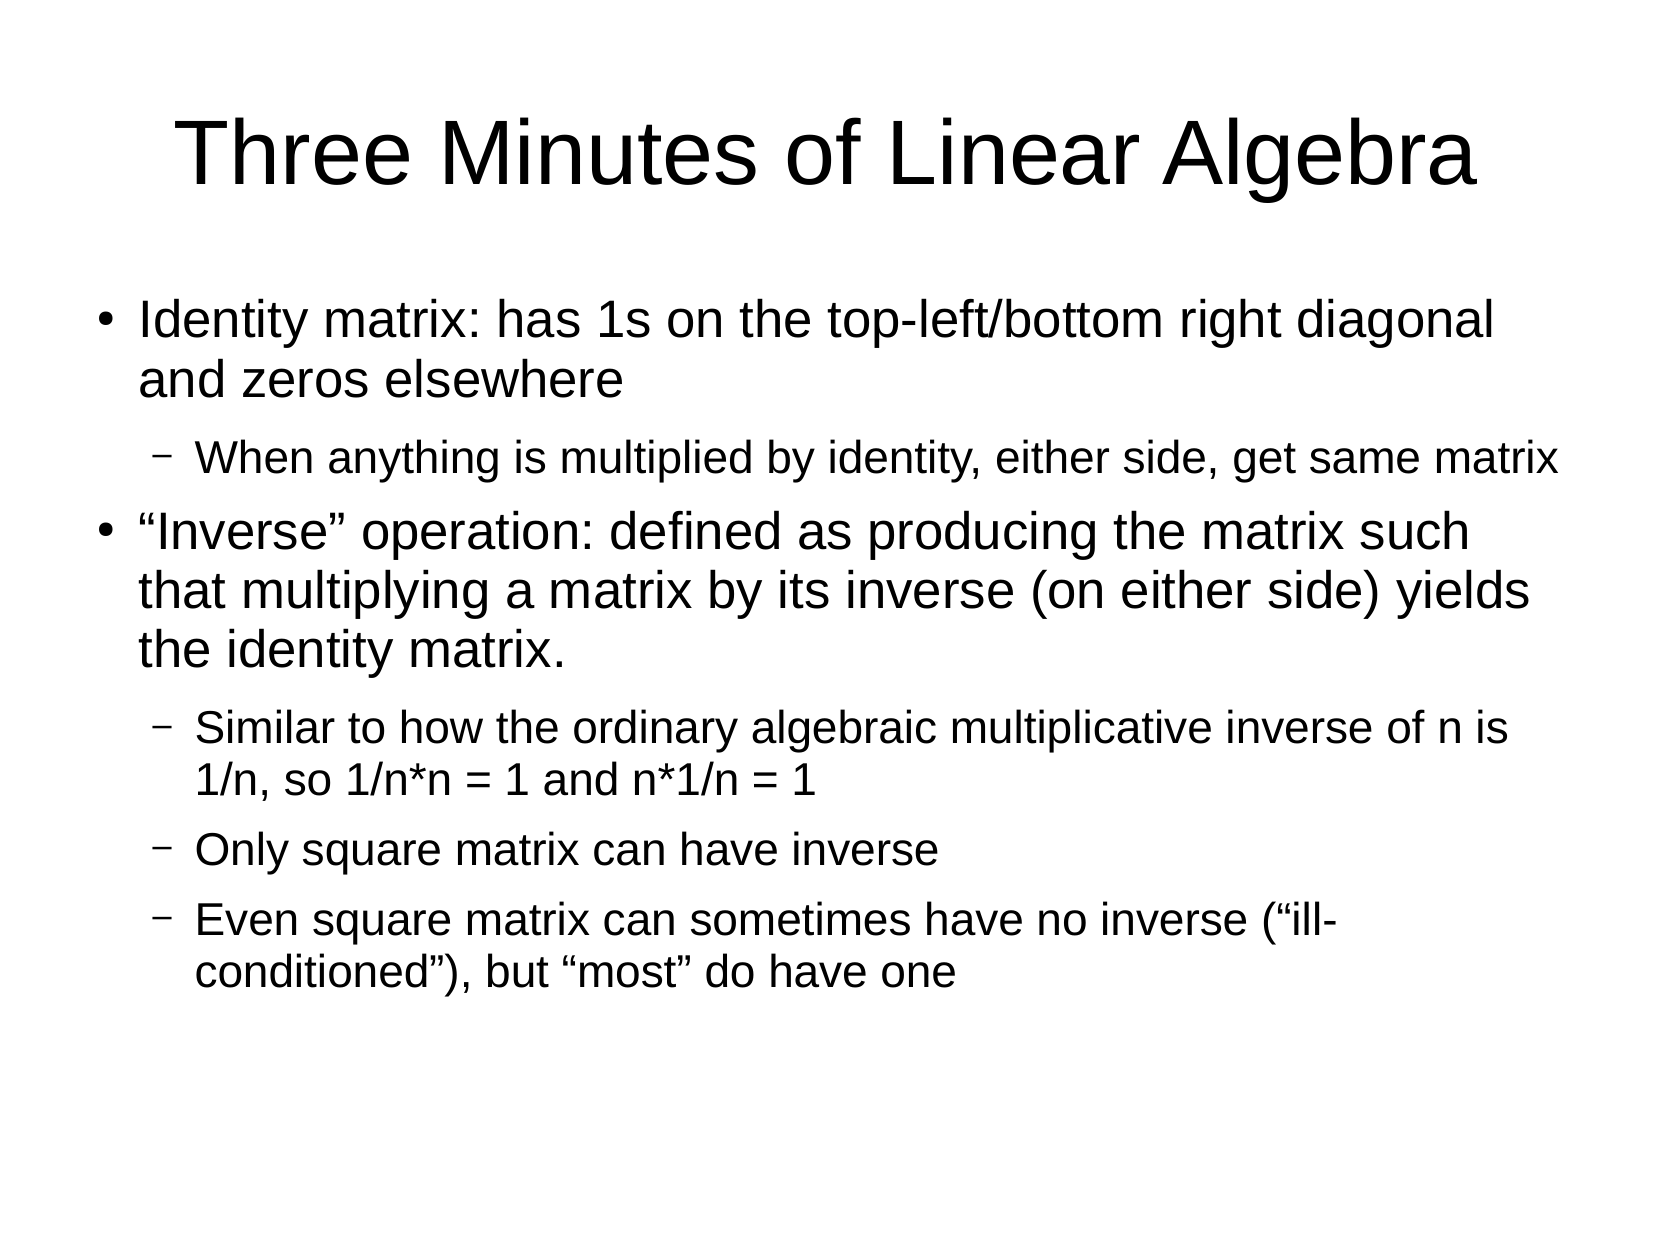

# Three Minutes of Linear Algebra
Identity matrix: has 1s on the top-left/bottom right diagonal and zeros elsewhere
When anything is multiplied by identity, either side, get same matrix
“Inverse” operation: defined as producing the matrix such that multiplying a matrix by its inverse (on either side) yields the identity matrix.
Similar to how the ordinary algebraic multiplicative inverse of n is 1/n, so 1/n*n = 1 and n*1/n = 1
Only square matrix can have inverse
Even square matrix can sometimes have no inverse (“ill-conditioned”), but “most” do have one